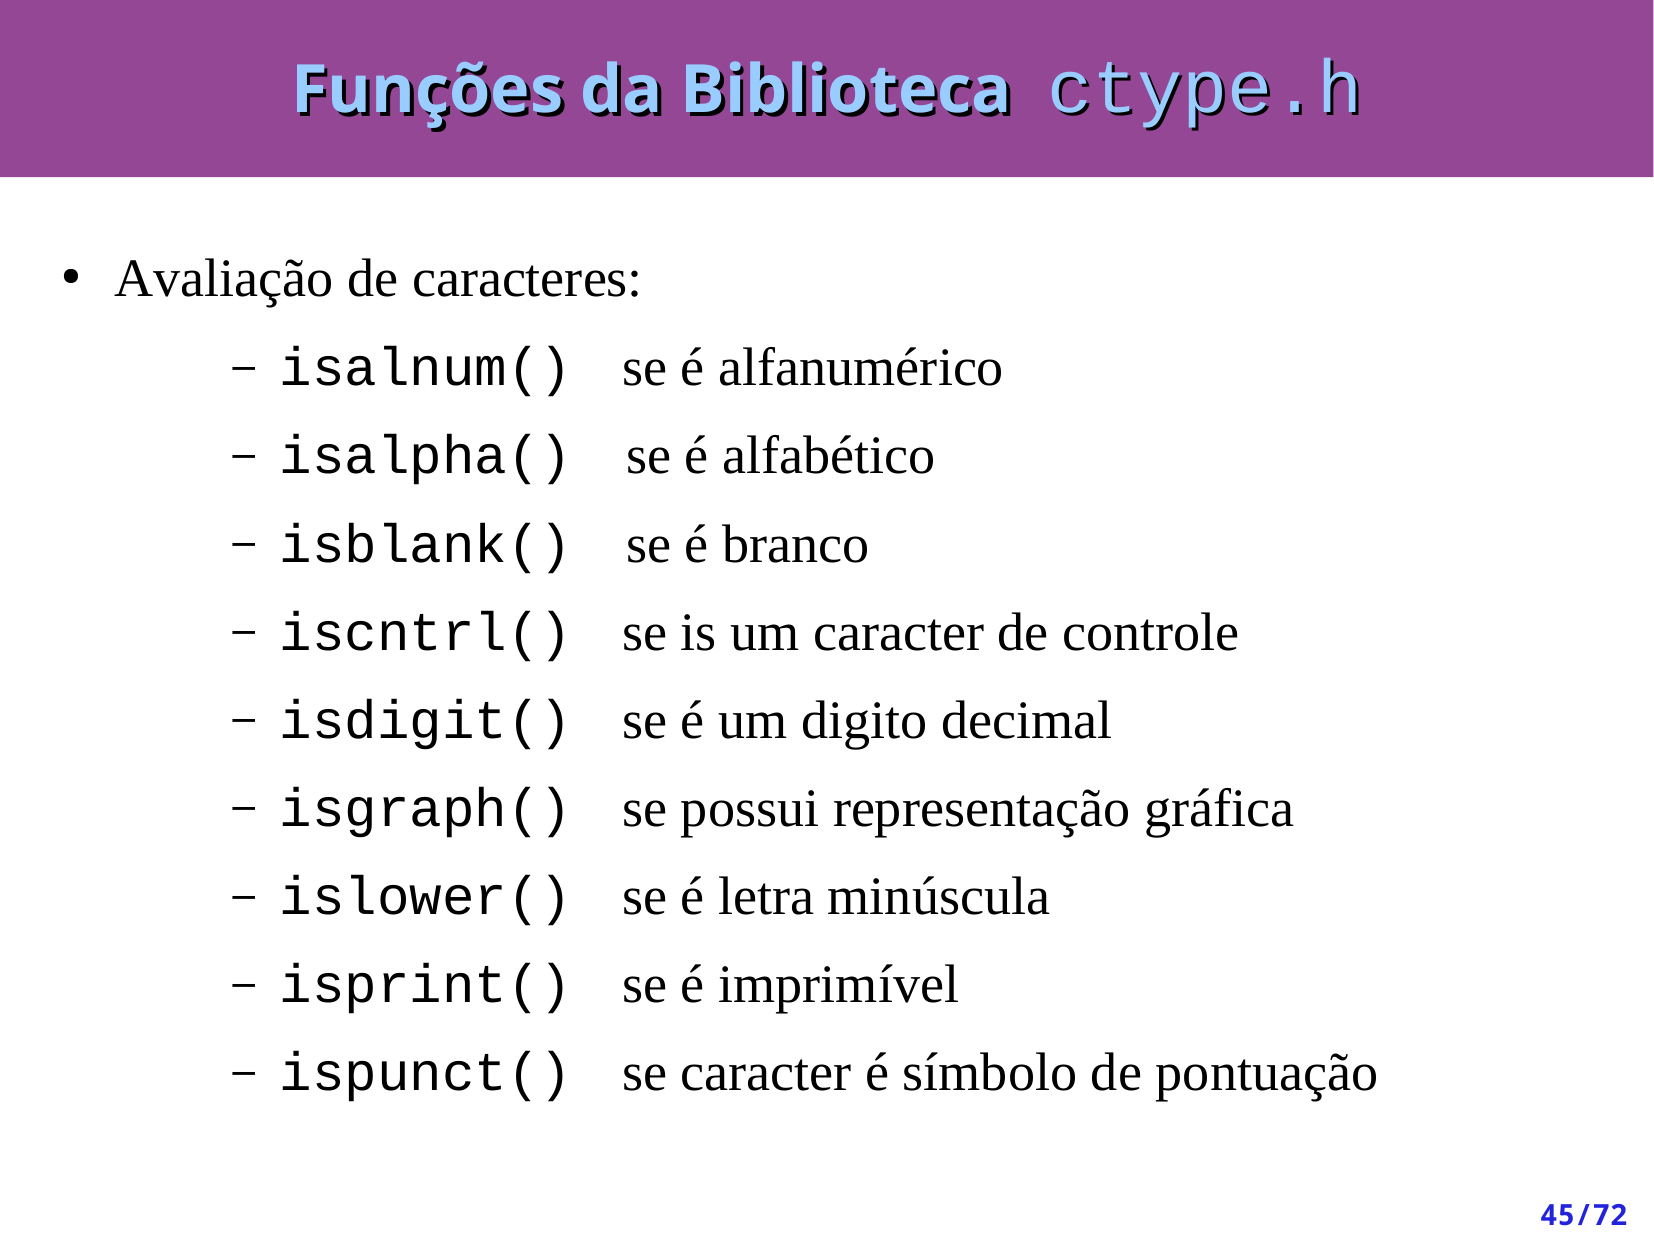

# Funções da Biblioteca ctype.h
Avaliação de caracteres:
isalnum()	se é alfanumérico
isalpha() se é alfabético
isblank() se é branco
iscntrl() 	se is um caracter de controle
isdigit() 	se é um digito decimal
isgraph() 	se possui representação gráfica
islower() 	se é letra minúscula
isprint() 	se é imprimível
ispunct() 	se caracter é símbolo de pontuação
45